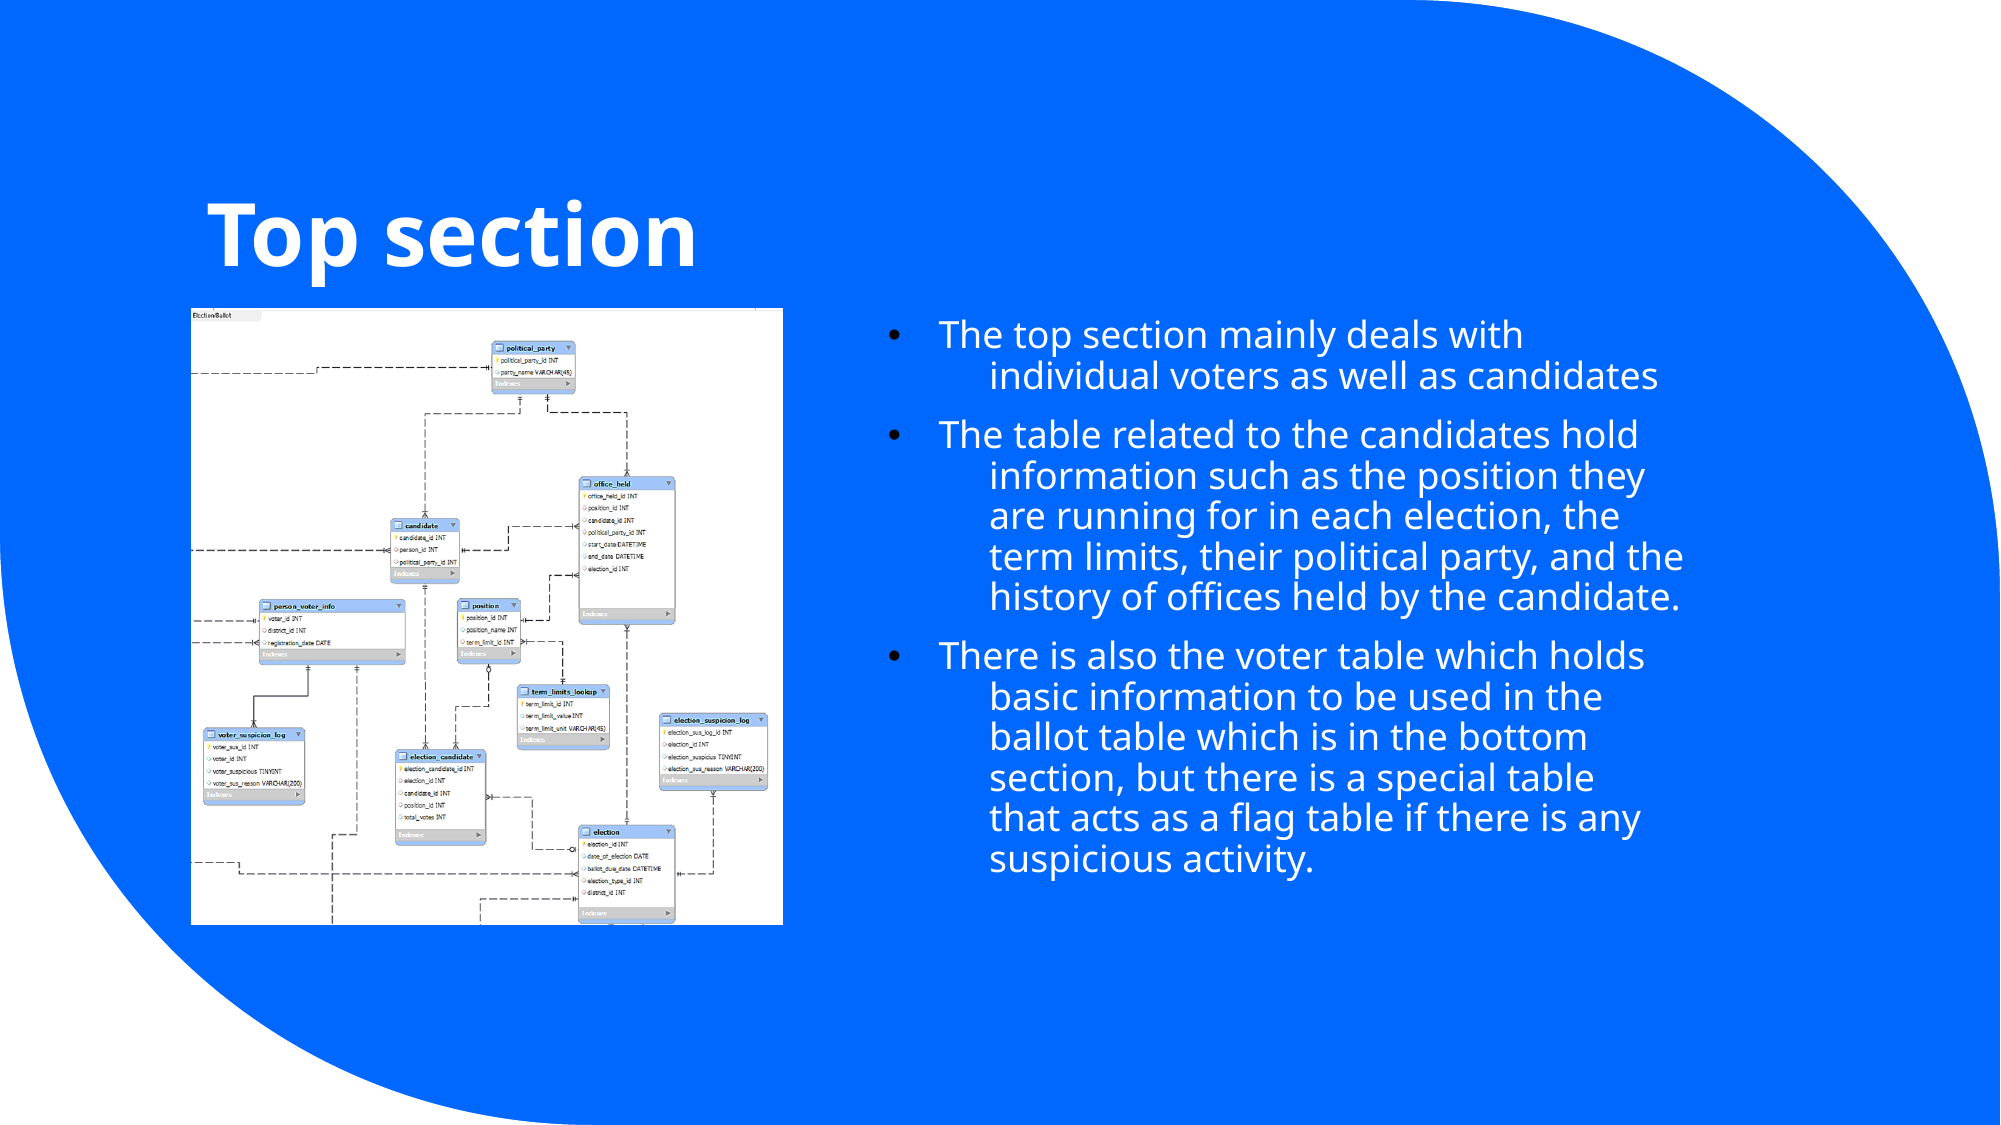

# Top section
The top section mainly deals with individual voters as well as candidates
The table related to the candidates hold information such as the position they are running for in each election, the term limits, their political party, and the history of offices held by the candidate.
There is also the voter table which holds basic information to be used in the ballot table which is in the bottom section, but there is a special table that acts as a flag table if there is any suspicious activity.